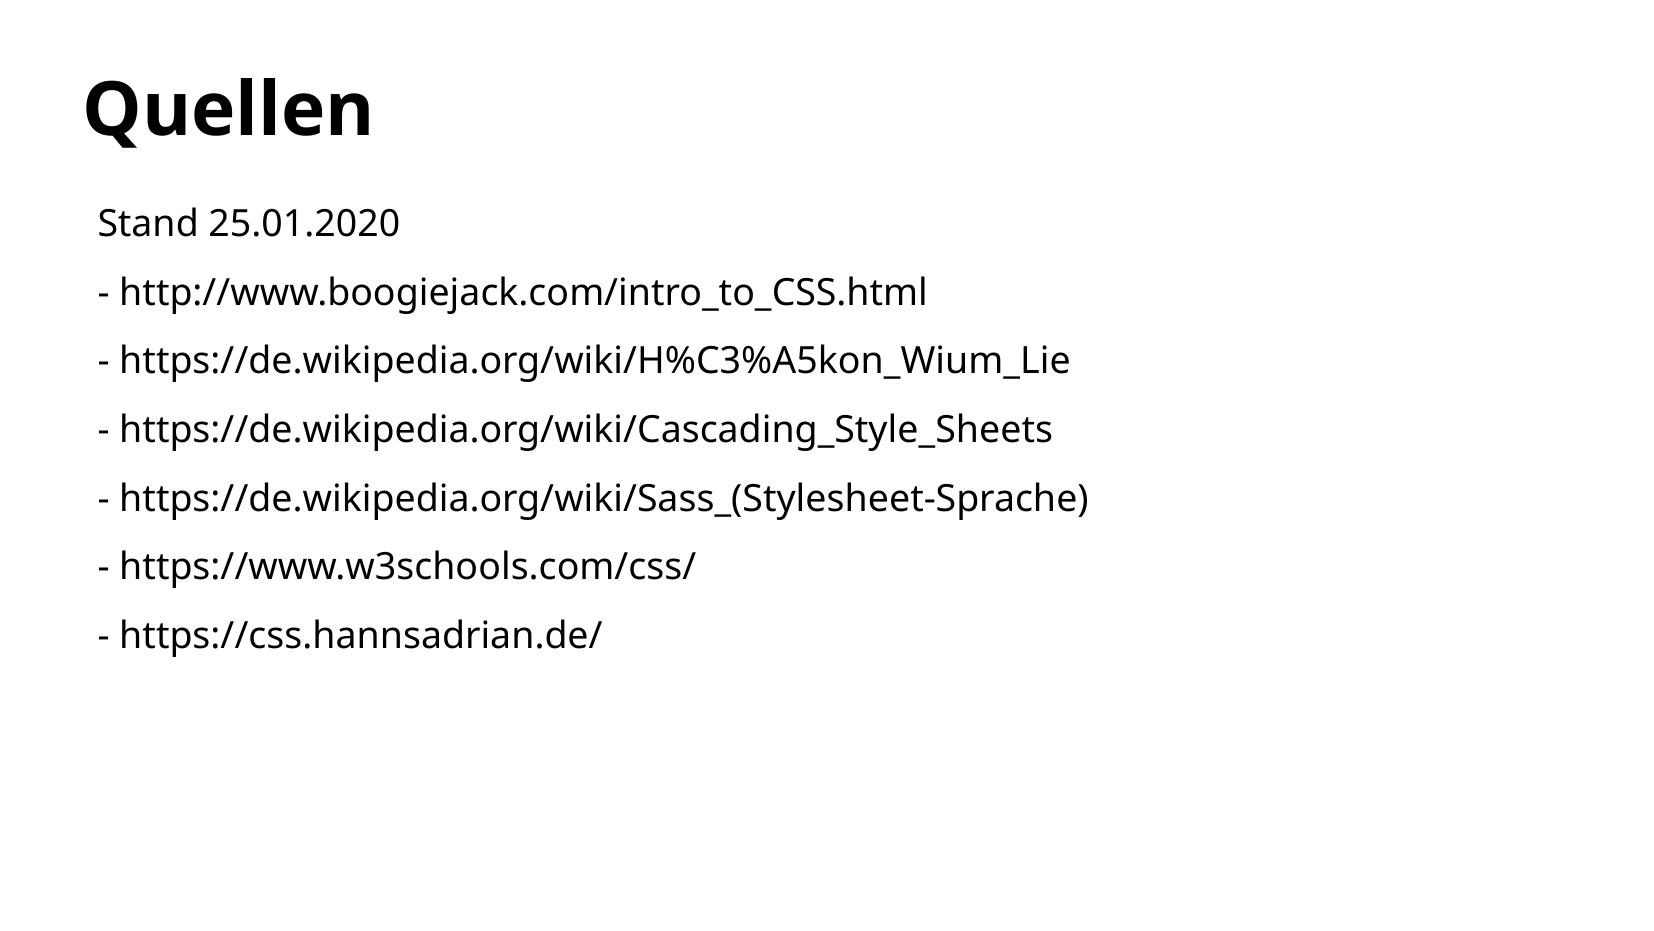

# Quellen
Stand 25.01.2020
- http://www.boogiejack.com/intro_to_CSS.html
- https://de.wikipedia.org/wiki/H%C3%A5kon_Wium_Lie
- https://de.wikipedia.org/wiki/Cascading_Style_Sheets
- https://de.wikipedia.org/wiki/Sass_(Stylesheet-Sprache)
- https://www.w3schools.com/css/
- https://css.hannsadrian.de/